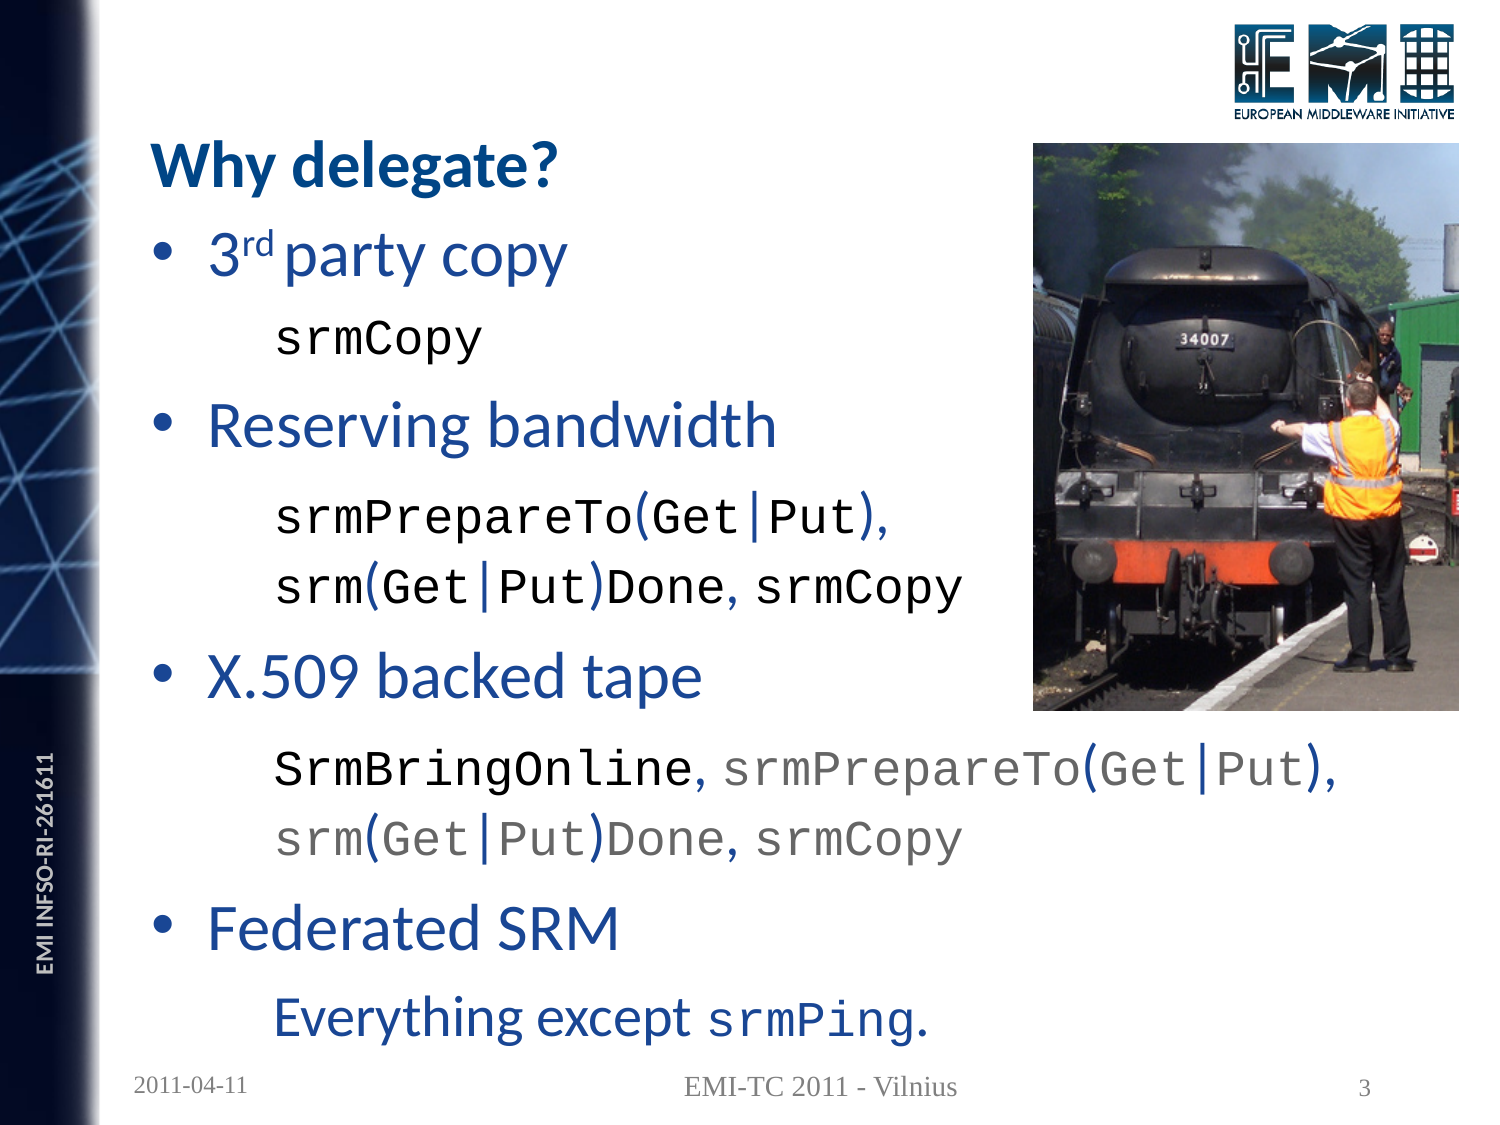

# Why delegate?
3rd party copy
srmCopy
Reserving bandwidth
srmPrepareTo(Get|Put),
srm(Get|Put)Done, srmCopy
X.509 backed tape
SrmBringOnline, srmPrepareTo(Get|Put), srm(Get|Put)Done, srmCopy
Federated SRM
Everything except srmPing.
2011-04-11
EMI-TC 2011 - Vilnius
3